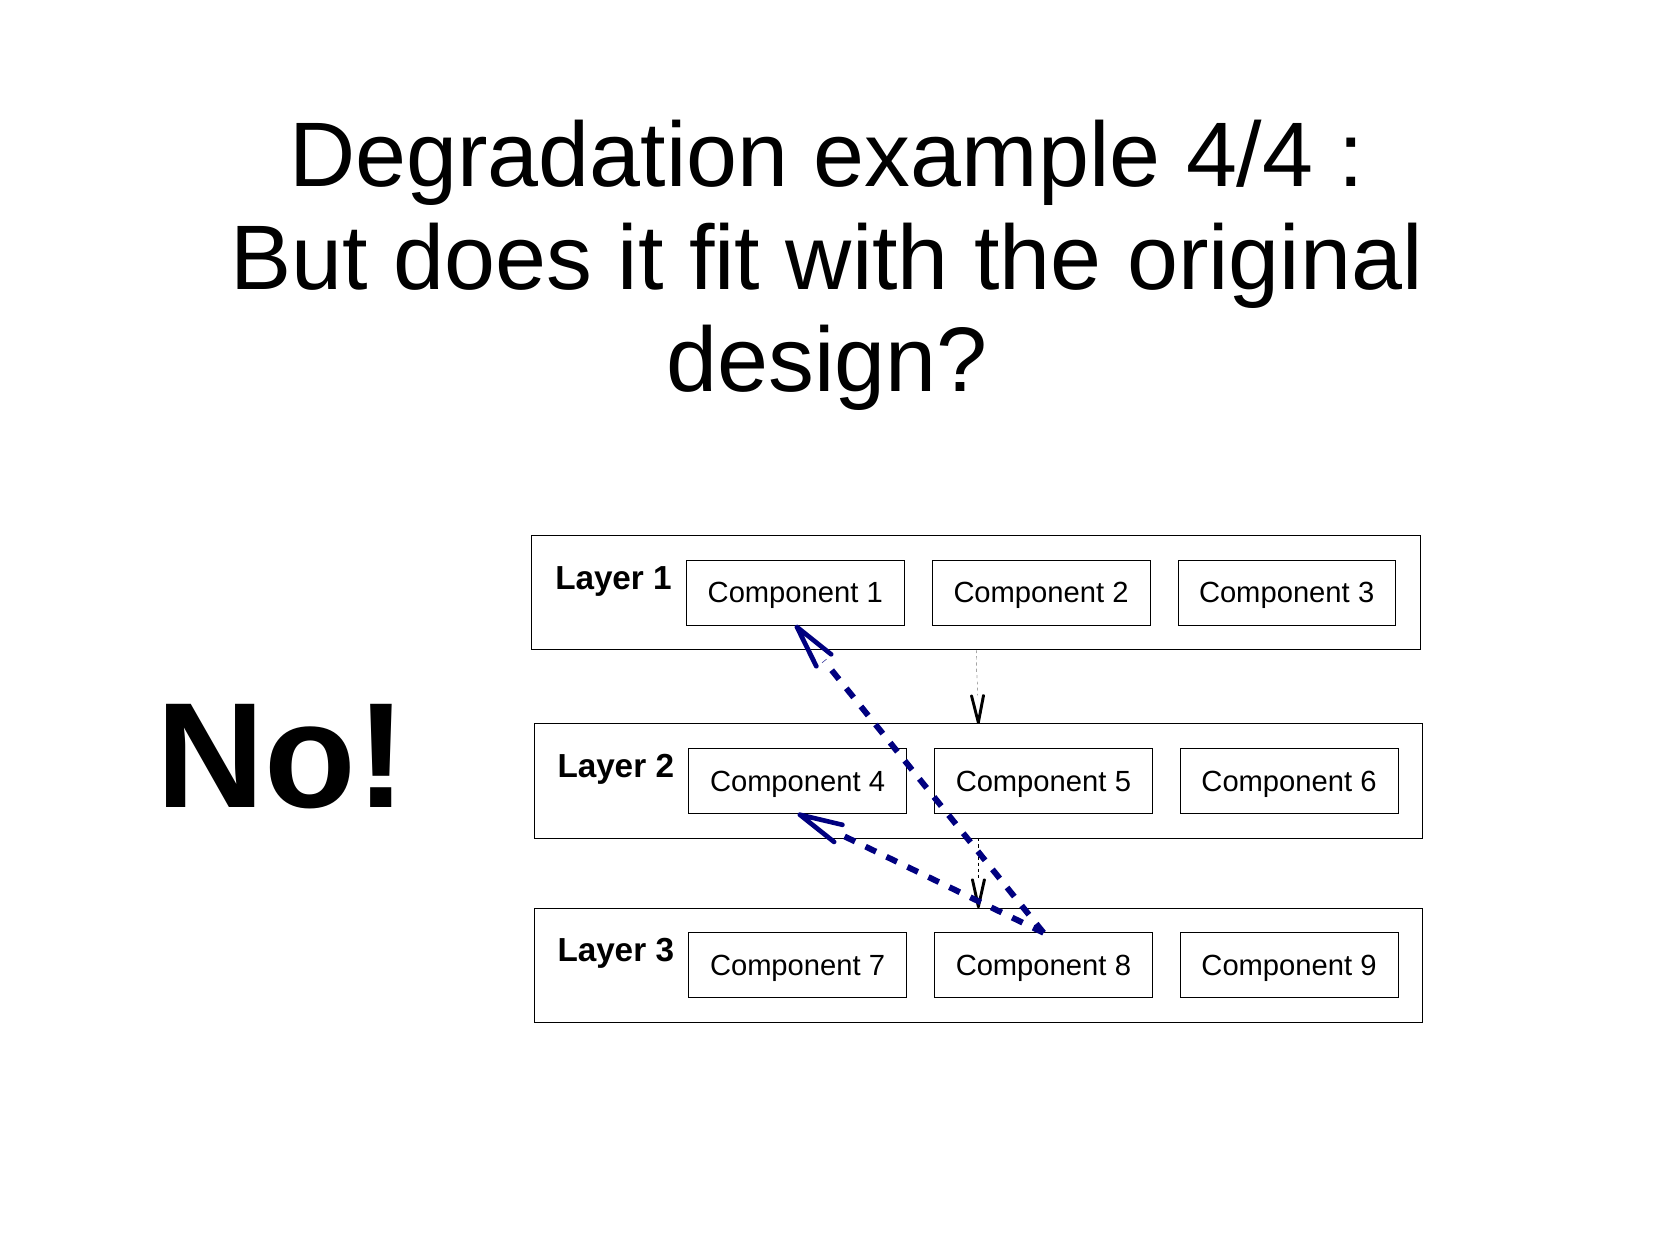

# Degradation example 4/4 : But does it fit with the original design?
Layer 1
Component 1
Component 2
Component 3
No!
Layer 2
Component 4
Component 5
Component 6
Layer 3
Component 7
Component 8
Component 9